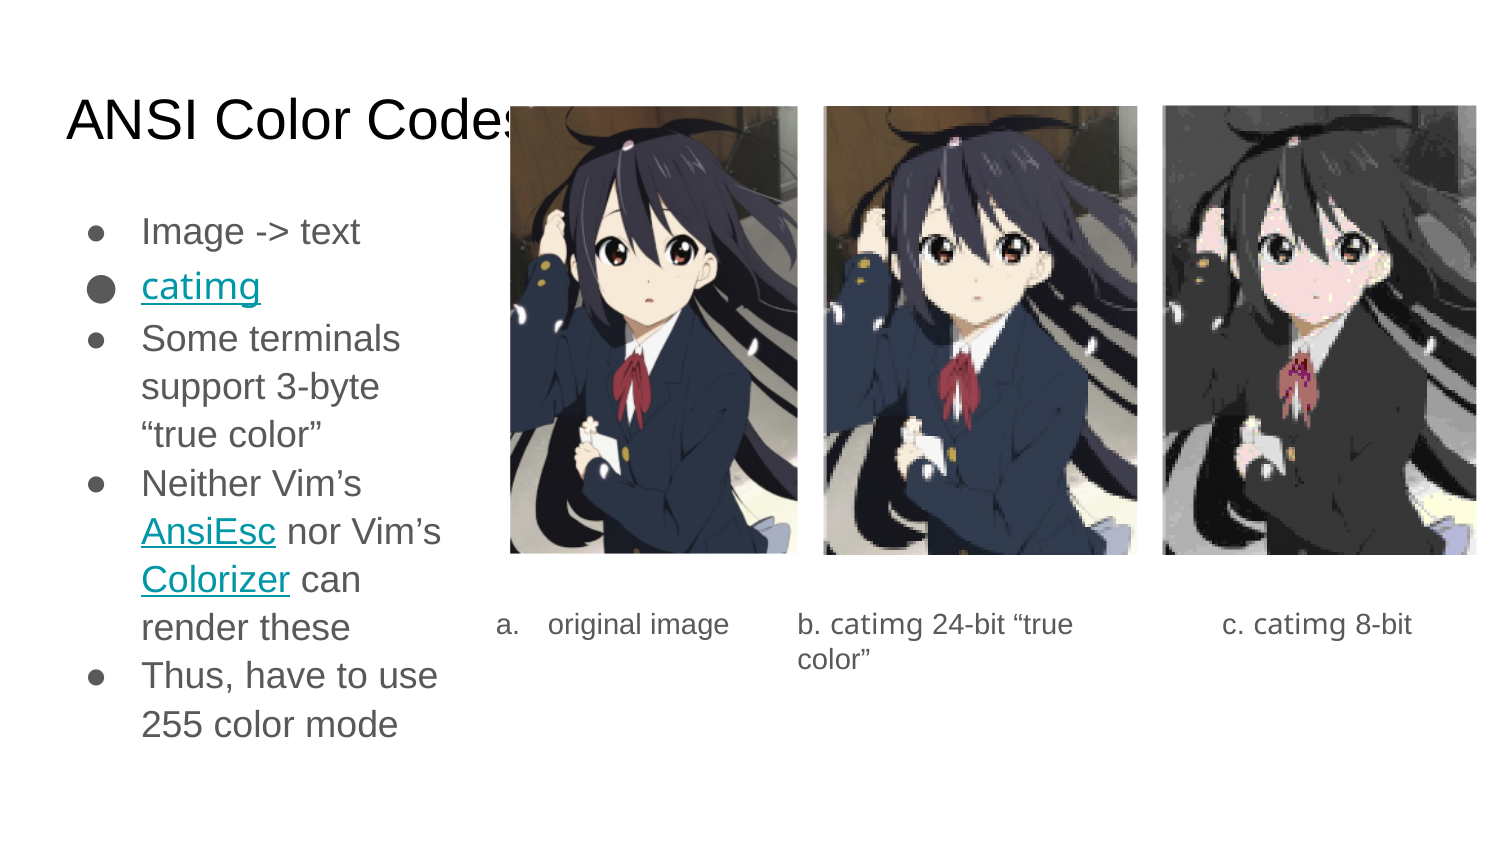

# ANSI Color Codes
Image -> text
catimg
Some terminals support 3-byte “true color”
Neither Vim’s AnsiEsc nor Vim’s Colorizer can render these
Thus, have to use 255 color mode
original image
b. catimg 24-bit “true color”
c. catimg 8-bit